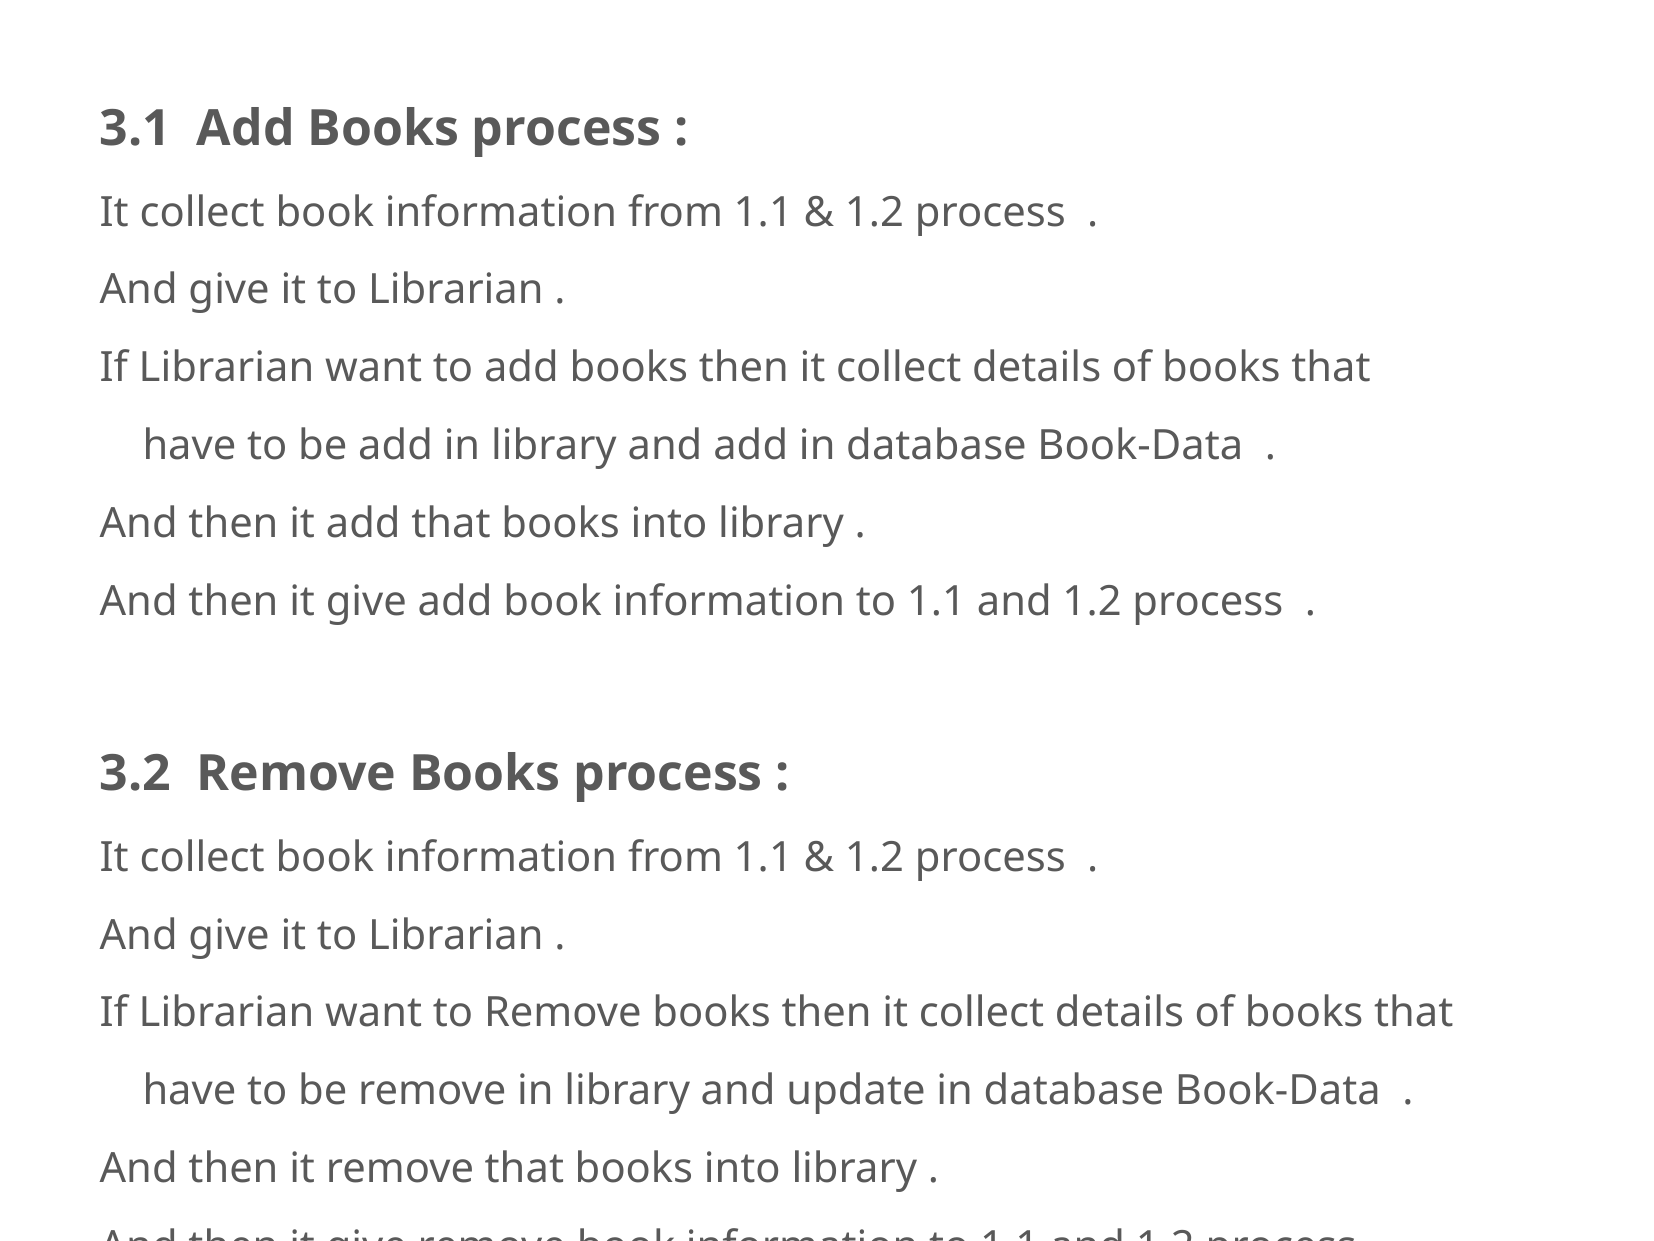

3.1 Add Books process :
It collect book information from 1.1 & 1.2 process .
And give it to Librarian .
If Librarian want to add books then it collect details of books that
 have to be add in library and add in database Book-Data .
And then it add that books into library .
And then it give add book information to 1.1 and 1.2 process .
3.2 Remove Books process :
It collect book information from 1.1 & 1.2 process .
And give it to Librarian .
If Librarian want to Remove books then it collect details of books that
 have to be remove in library and update in database Book-Data .
And then it remove that books into library .
And then it give remove book information to 1.1 and 1.2 process .